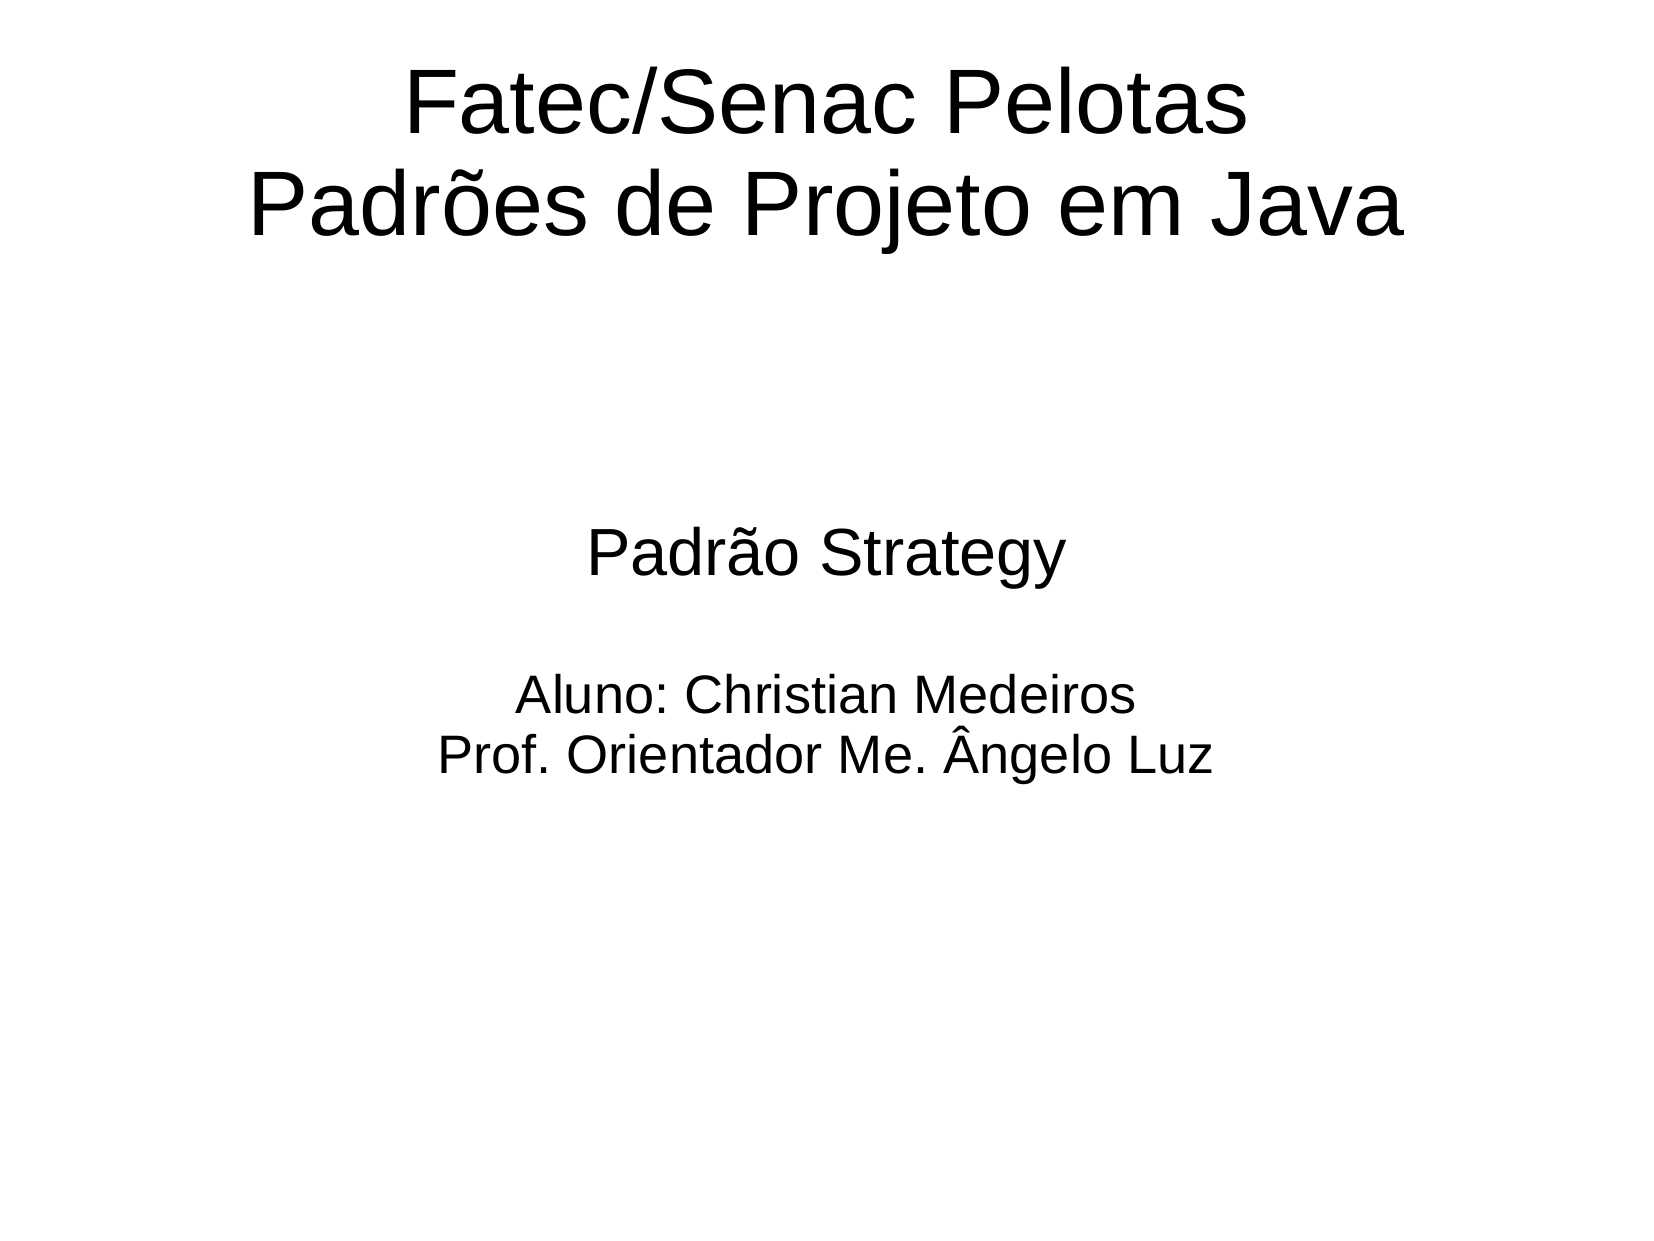

# Fatec/Senac Pelotas Padrões de Projeto em Java
Padrão Strategy
Aluno: Christian Medeiros
Prof. Orientador Me. Ângelo Luz